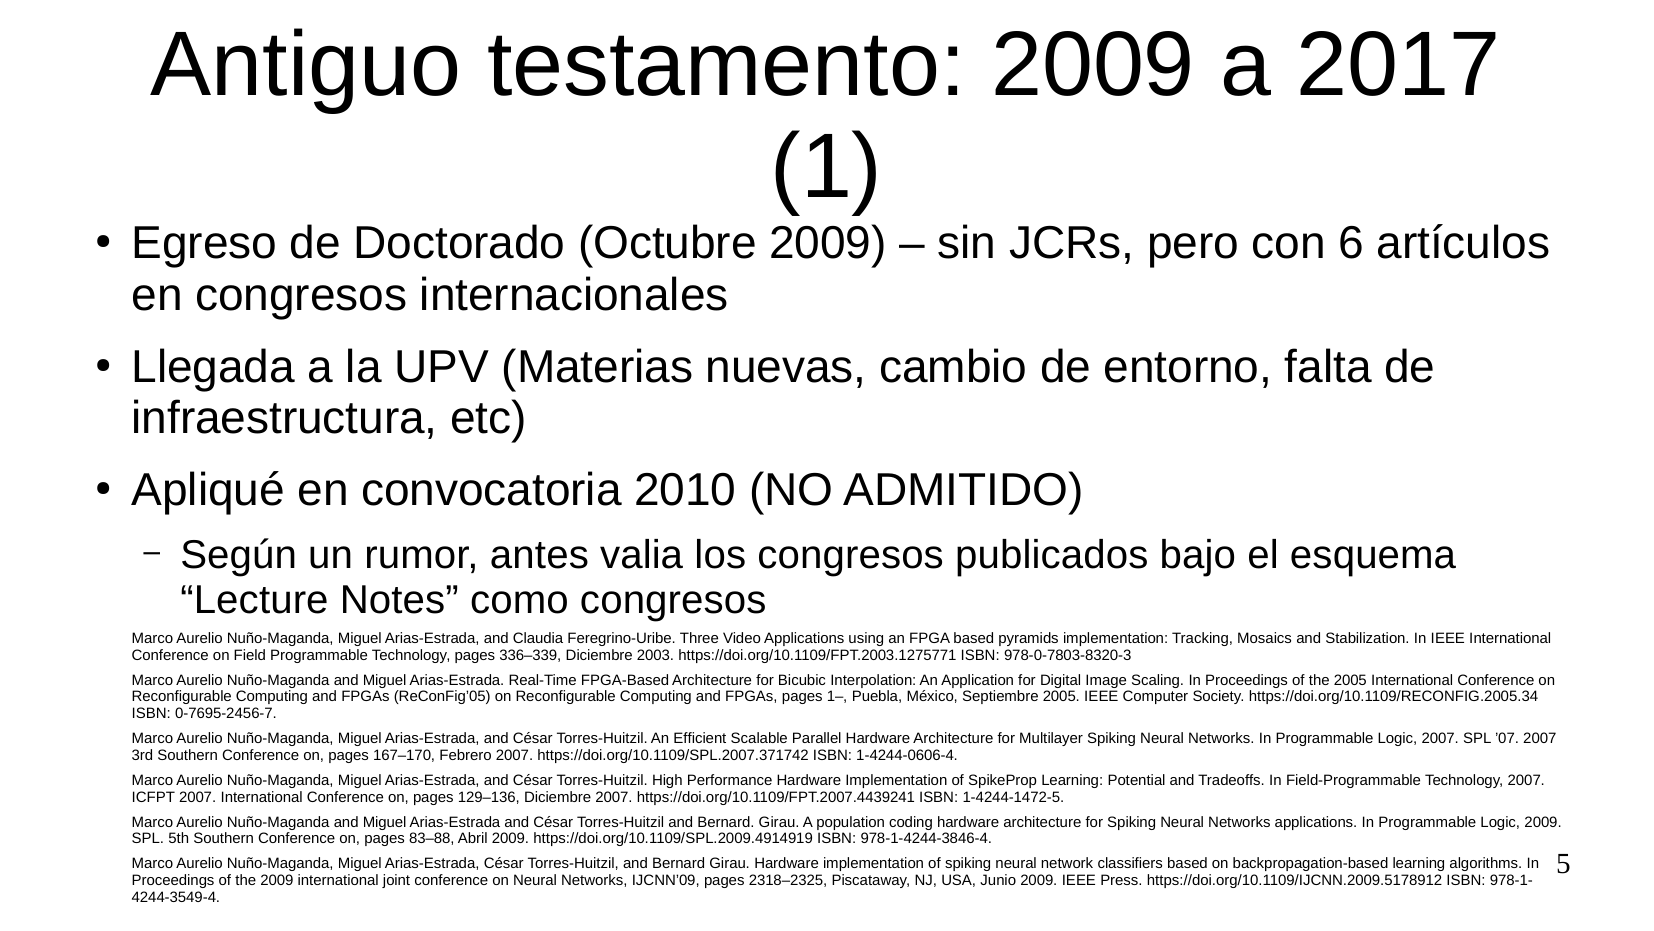

# Antiguo testamento: 2009 a 2017 (1)
Egreso de Doctorado (Octubre 2009) – sin JCRs, pero con 6 artículos en congresos internacionales
Llegada a la UPV (Materias nuevas, cambio de entorno, falta de infraestructura, etc)
Apliqué en convocatoria 2010 (NO ADMITIDO)
Según un rumor, antes valia los congresos publicados bajo el esquema “Lecture Notes” como congresos
Marco Aurelio Nuño-Maganda, Miguel Arias-Estrada, and Claudia Feregrino-Uribe. Three Video Applications using an FPGA based pyramids implementation: Tracking, Mosaics and Stabilization. In IEEE International Conference on Field Programmable Technology, pages 336–339, Diciembre 2003. https://doi.org/10.1109/FPT.2003.1275771 ISBN: 978-0-7803-8320-3
Marco Aurelio Nuño-Maganda and Miguel Arias-Estrada. Real-Time FPGA-Based Architecture for Bicubic Interpolation: An Application for Digital Image Scaling. In Proceedings of the 2005 International Conference on Reconfigurable Computing and FPGAs (ReConFig’05) on Reconfigurable Computing and FPGAs, pages 1–, Puebla, México, Septiembre 2005. IEEE Computer Society. https://doi.org/10.1109/RECONFIG.2005.34 ISBN: 0-7695-2456-7.
Marco Aurelio Nuño-Maganda, Miguel Arias-Estrada, and César Torres-Huitzil. An Efficient Scalable Parallel Hardware Architecture for Multilayer Spiking Neural Networks. In Programmable Logic, 2007. SPL ’07. 2007 3rd Southern Conference on, pages 167–170, Febrero 2007. https://doi.org/10.1109/SPL.2007.371742 ISBN: 1-4244-0606-4.
Marco Aurelio Nuño-Maganda, Miguel Arias-Estrada, and César Torres-Huitzil. High Performance Hardware Implementation of SpikeProp Learning: Potential and Tradeoffs. In Field-Programmable Technology, 2007. ICFPT 2007. International Conference on, pages 129–136, Diciembre 2007. https://doi.org/10.1109/FPT.2007.4439241 ISBN: 1-4244-1472-5.
Marco Aurelio Nuño-Maganda and Miguel Arias-Estrada and César Torres-Huitzil and Bernard. Girau. A population coding hardware architecture for Spiking Neural Networks applications. In Programmable Logic, 2009. SPL. 5th Southern Conference on, pages 83–88, Abril 2009. https://doi.org/10.1109/SPL.2009.4914919 ISBN: 978-1-4244-3846-4.
Marco Aurelio Nuño-Maganda, Miguel Arias-Estrada, César Torres-Huitzil, and Bernard Girau. Hardware implementation of spiking neural network classifiers based on backpropagation-based learning algorithms. In Proceedings of the 2009 international joint conference on Neural Networks, IJCNN’09, pages 2318–2325, Piscataway, NJ, USA, Junio 2009. IEEE Press. https://doi.org/10.1109/IJCNN.2009.5178912 ISBN: 978-1-4244-3549-4.
5